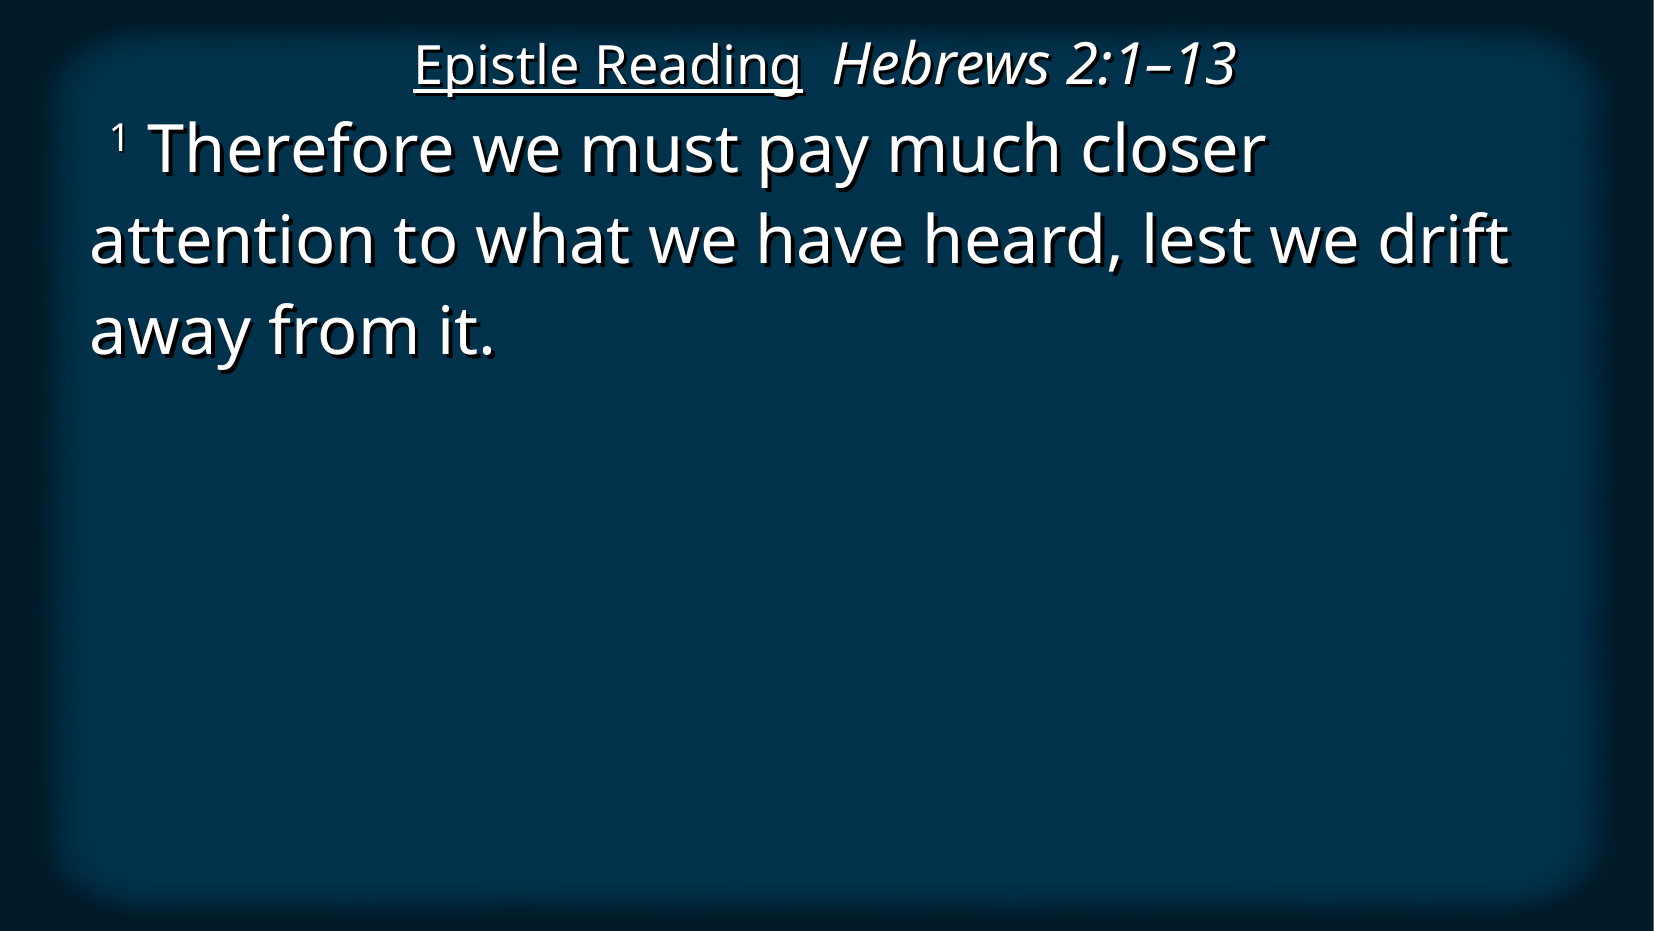

Epistle Reading Hebrews 2:1–13
1 Therefore we must pay much closer attention to what we have heard, lest we drift away from it.